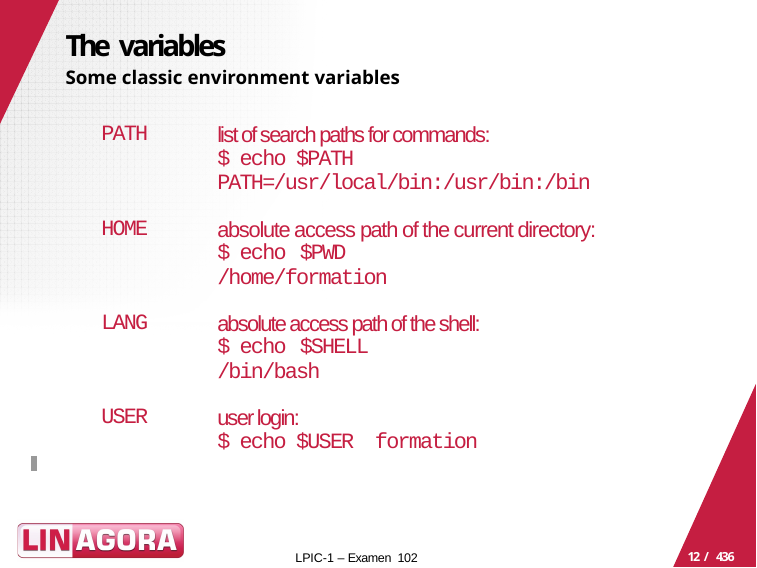

# The variables
Some classic environment variables
| PATH | list of search paths for commands: $ echo $PATH PATH=/usr/local/bin:/usr/bin:/bin |
| --- | --- |
| HOME | absolute access path of the current directory: $ echo $PWD /home/formation |
| LANG | absolute access path of the shell: $ echo $SHELL /bin/bash |
| USER | user login: $ echo $USER formation |
LPIC-1 – Examen 102